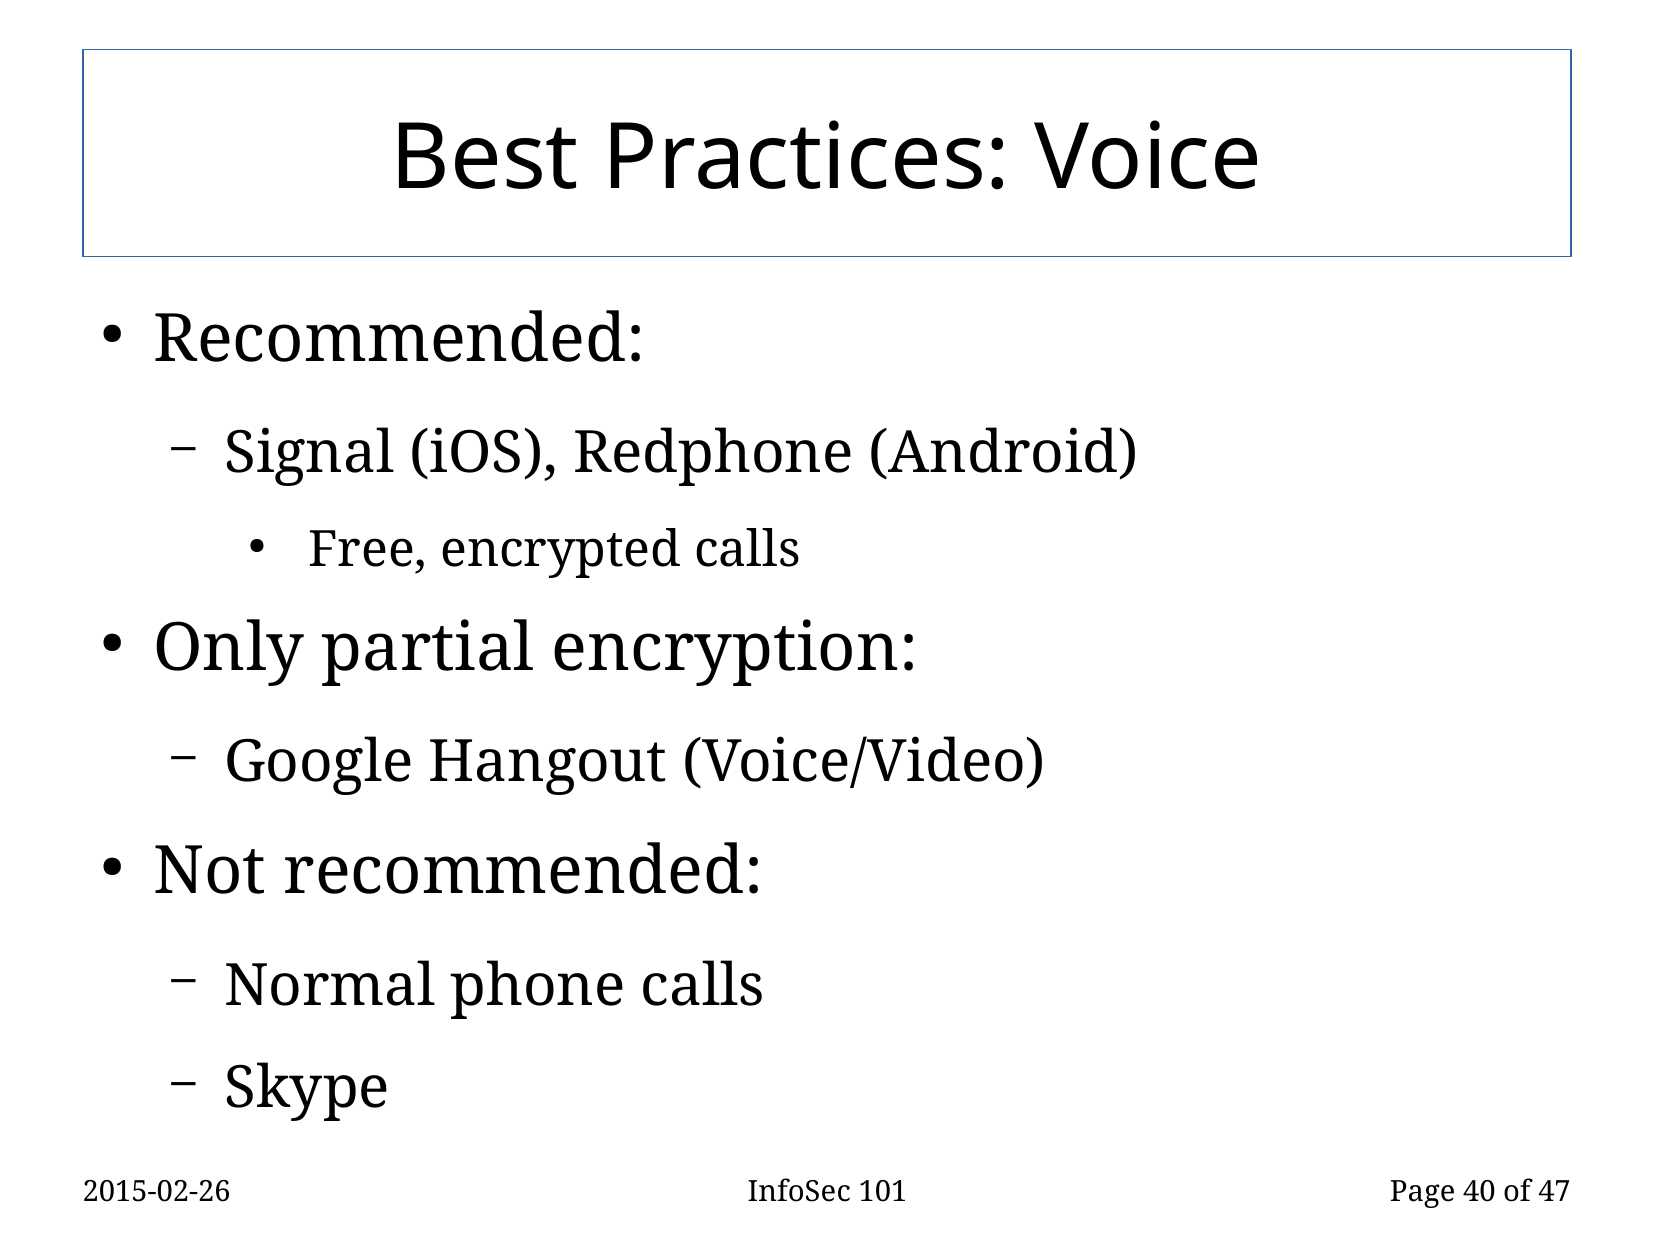

# Best Practices: Voice
Recommended:
Signal (iOS), Redphone (Android)
 Free, encrypted calls
Only partial encryption:
Google Hangout (Voice/Video)
Not recommended:
Normal phone calls
Skype
2015-02-26
InfoSec 101
40